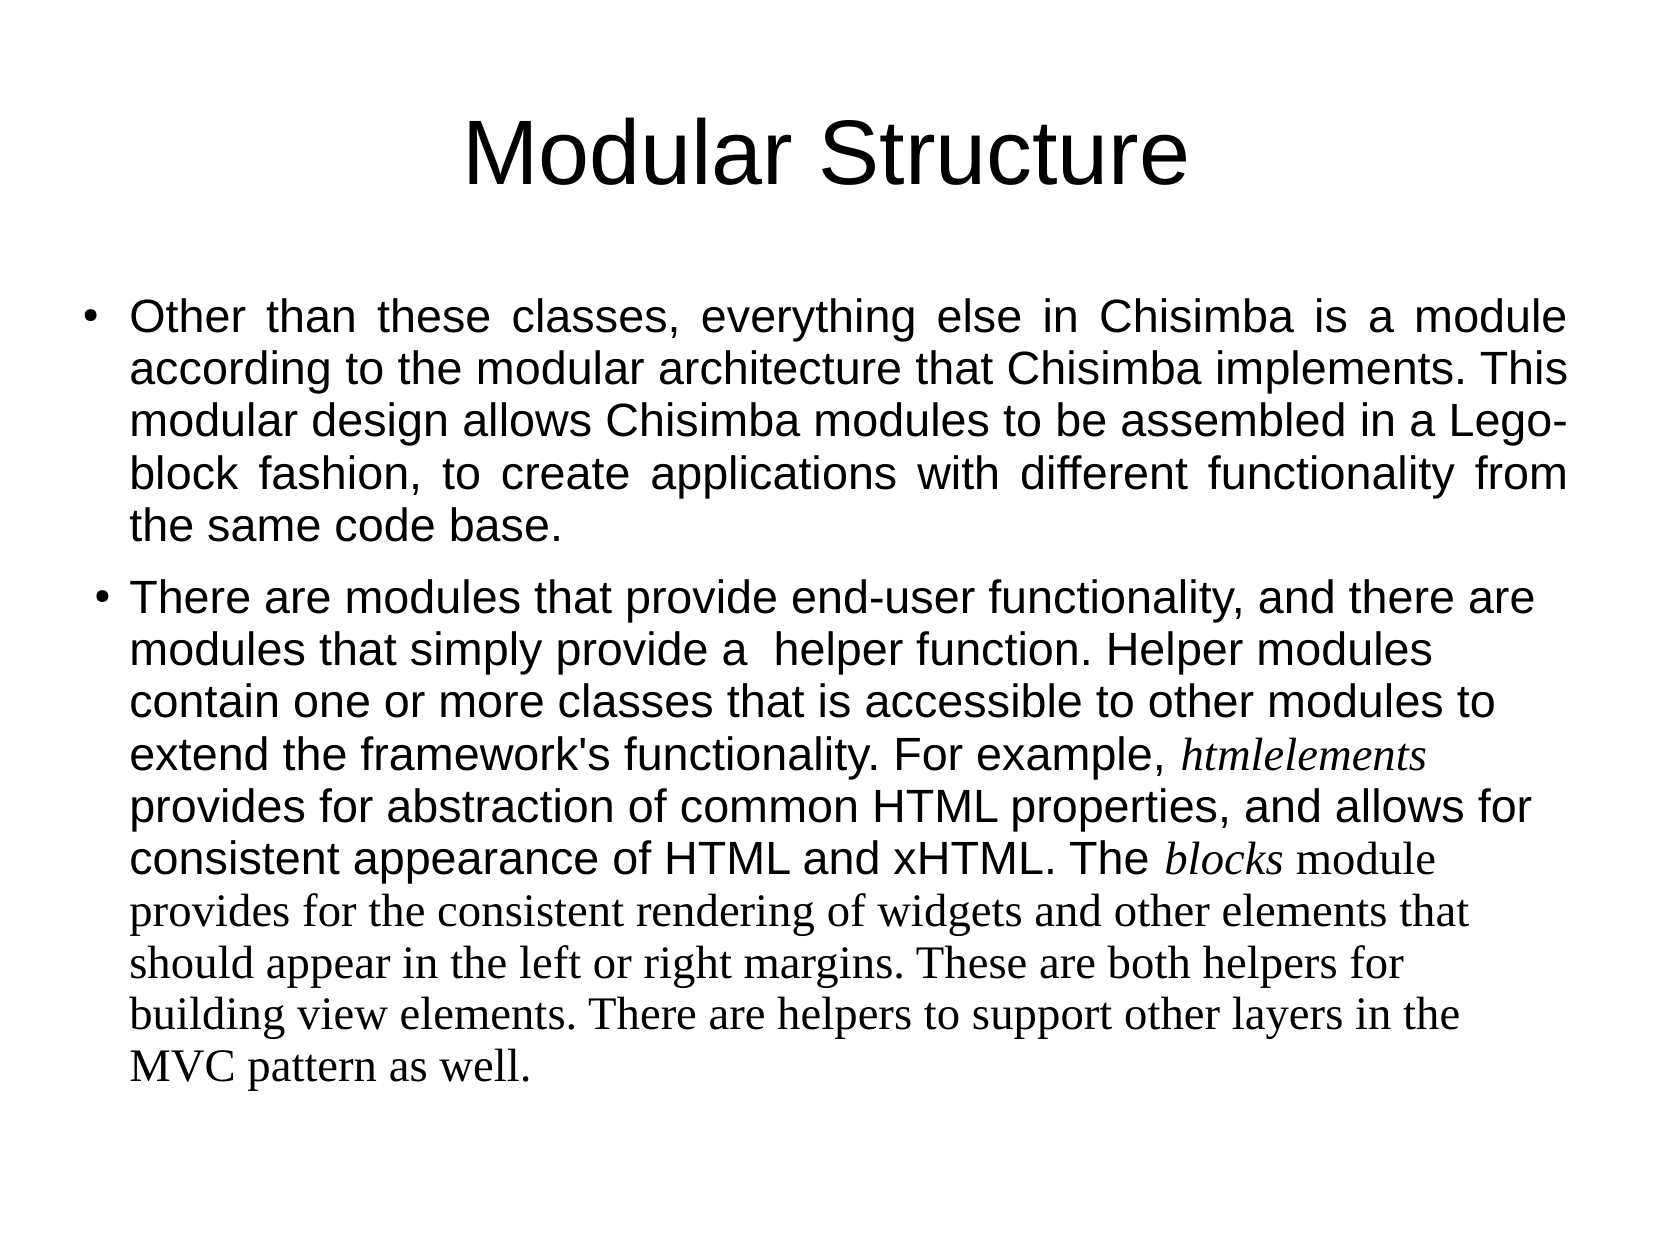

# Modular Structure
Other than these classes, everything else in Chisimba is a module according to the modular architecture that Chisimba implements. This modular design allows Chisimba modules to be assembled in a Lego-block fashion, to create applications with different functionality from the same code base.
There are modules that provide end-user functionality, and there are modules that simply provide a helper function. Helper modules contain one or more classes that is accessible to other modules to extend the framework's functionality. For example, htmlelements provides for abstraction of common HTML properties, and allows for consistent appearance of HTML and xHTML. The blocks module provides for the consistent rendering of widgets and other elements that should appear in the left or right margins. These are both helpers for building view elements. There are helpers to support other layers in the MVC pattern as well.